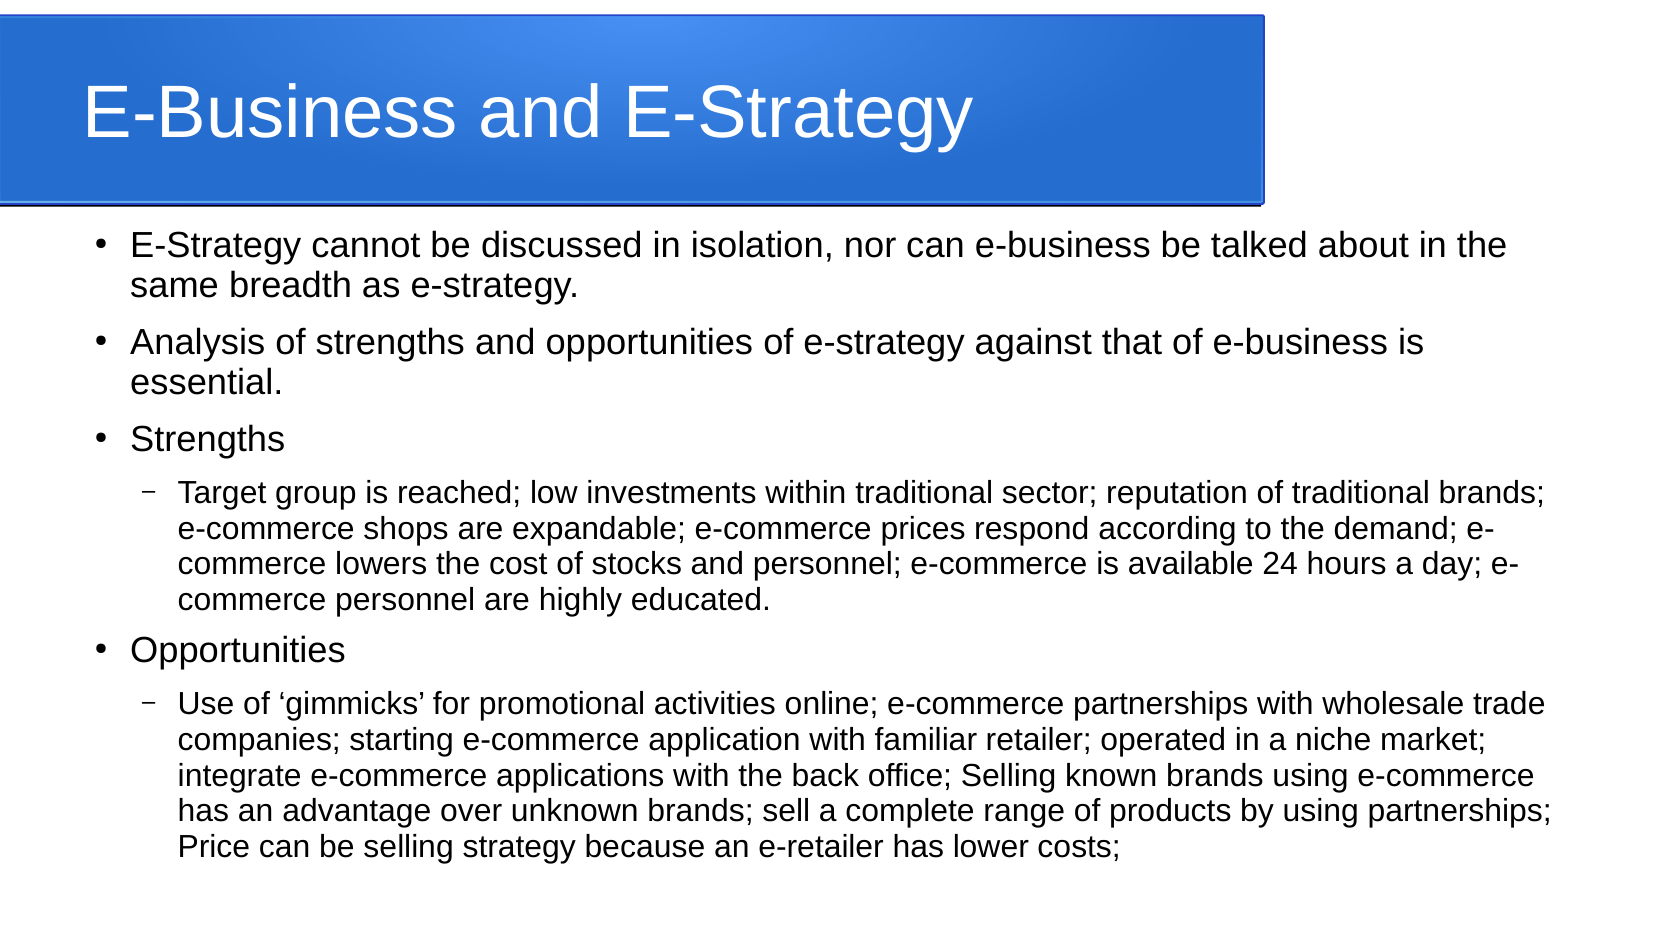

# E-Business and E-Strategy
E-Strategy cannot be discussed in isolation, nor can e-business be talked about in the same breadth as e-strategy.
Analysis of strengths and opportunities of e-strategy against that of e-business is essential.
Strengths
Target group is reached; low investments within traditional sector; reputation of traditional brands; e-commerce shops are expandable; e-commerce prices respond according to the demand; e-commerce lowers the cost of stocks and personnel; e-commerce is available 24 hours a day; e-commerce personnel are highly educated.
Opportunities
Use of ‘gimmicks’ for promotional activities online; e-commerce partnerships with wholesale trade companies; starting e-commerce application with familiar retailer; operated in a niche market; integrate e-commerce applications with the back office; Selling known brands using e-commerce has an advantage over unknown brands; sell a complete range of products by using partnerships; Price can be selling strategy because an e-retailer has lower costs;